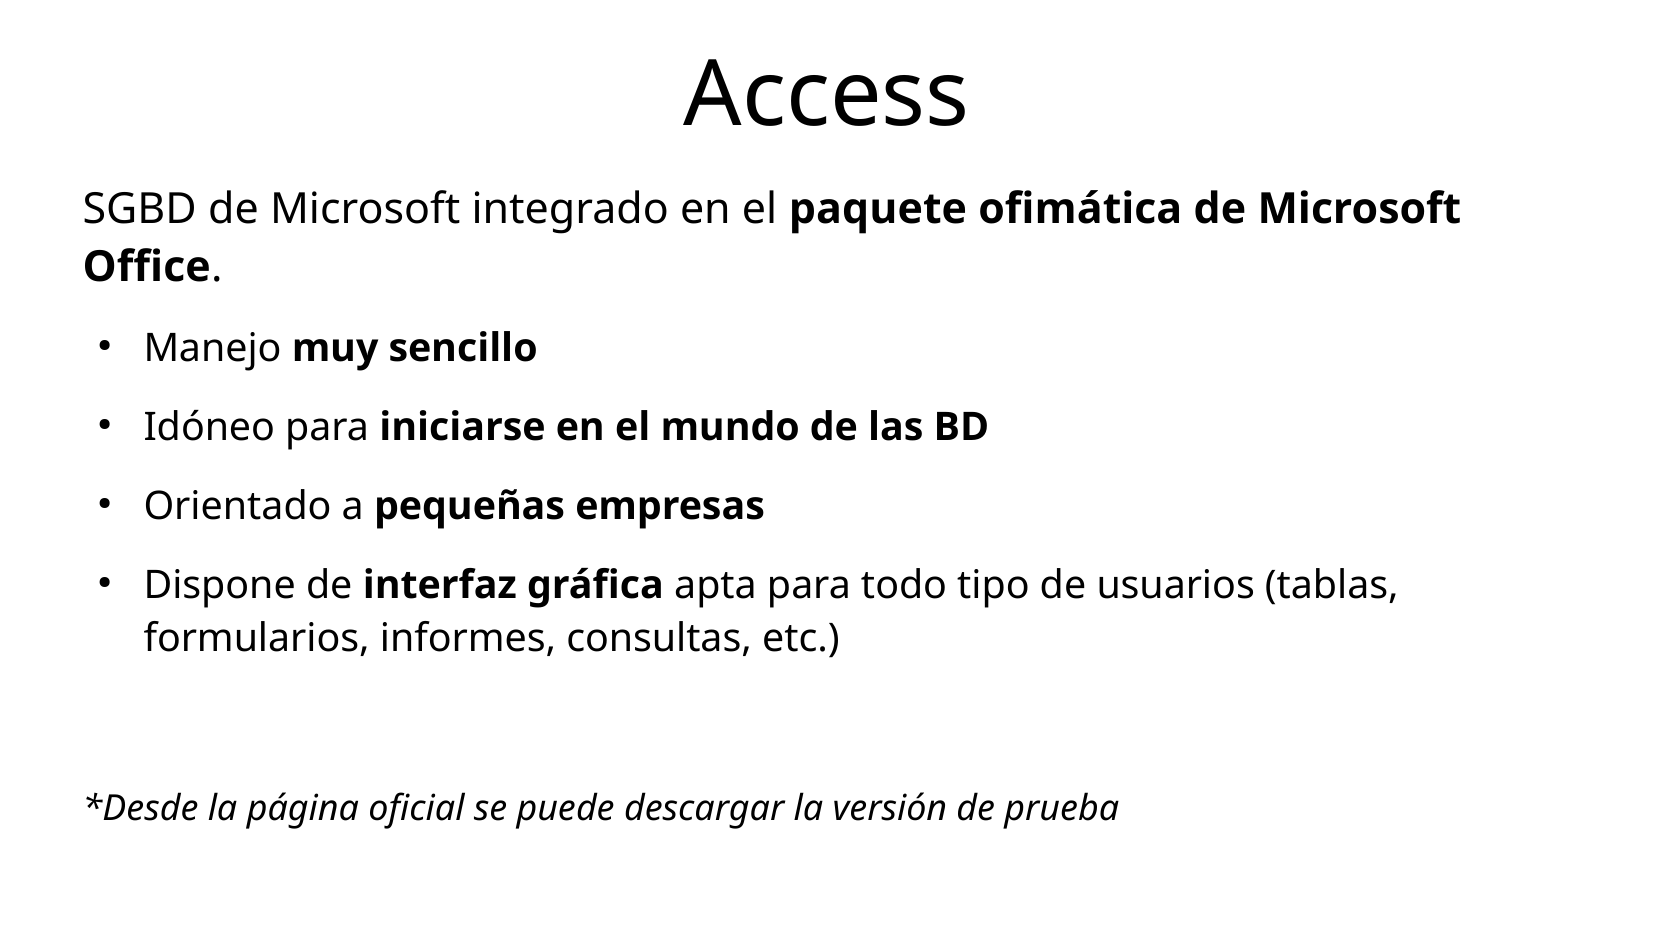

# Access
SGBD de Microsoft integrado en el paquete ofimática de Microsoft Office.
Manejo muy sencillo
Idóneo para iniciarse en el mundo de las BD
Orientado a pequeñas empresas
Dispone de interfaz gráfica apta para todo tipo de usuarios (tablas, formularios, informes, consultas, etc.)
*Desde la página oficial se puede descargar la versión de prueba